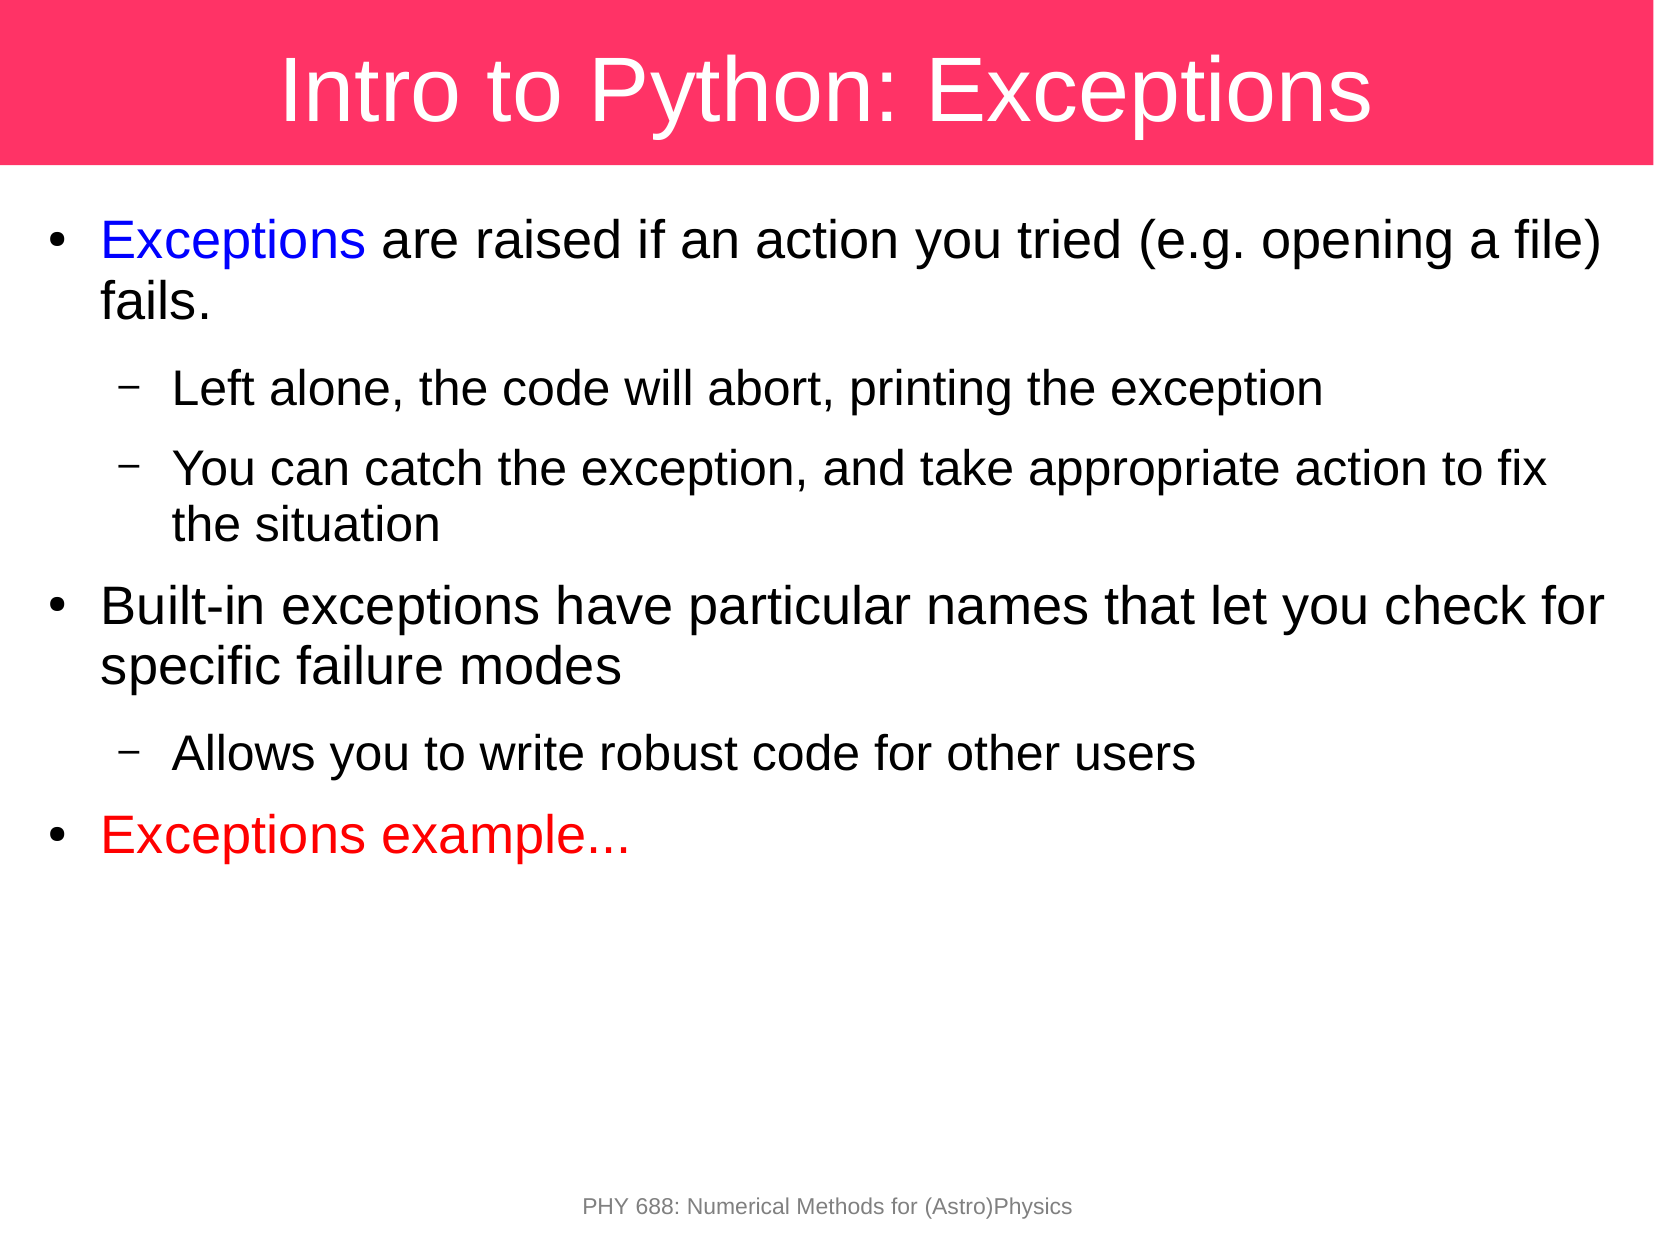

# Intro to Python: Exceptions
Exceptions are raised if an action you tried (e.g. opening a file) fails.
Left alone, the code will abort, printing the exception
You can catch the exception, and take appropriate action to fix the situation
Built-in exceptions have particular names that let you check for specific failure modes
Allows you to write robust code for other users
Exceptions example...